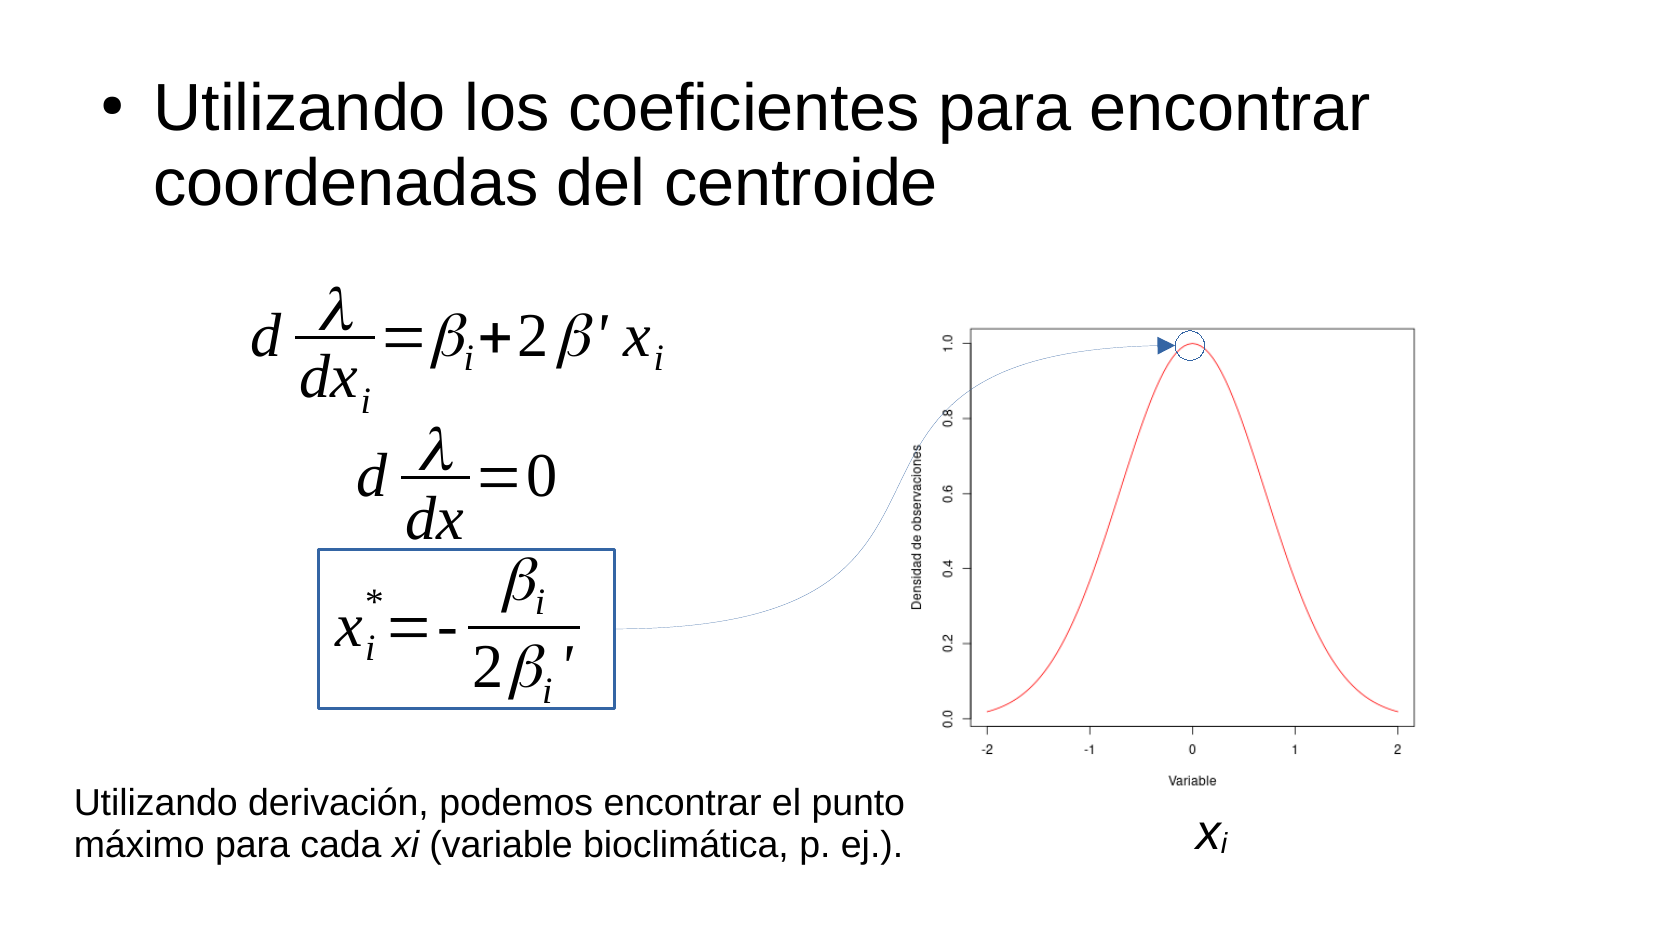

# Utilizando los coeficientes para encontrar coordenadas del centroide
Utilizando derivación, podemos encontrar el punto máximo para cada xi (variable bioclimática, p. ej.).
xi